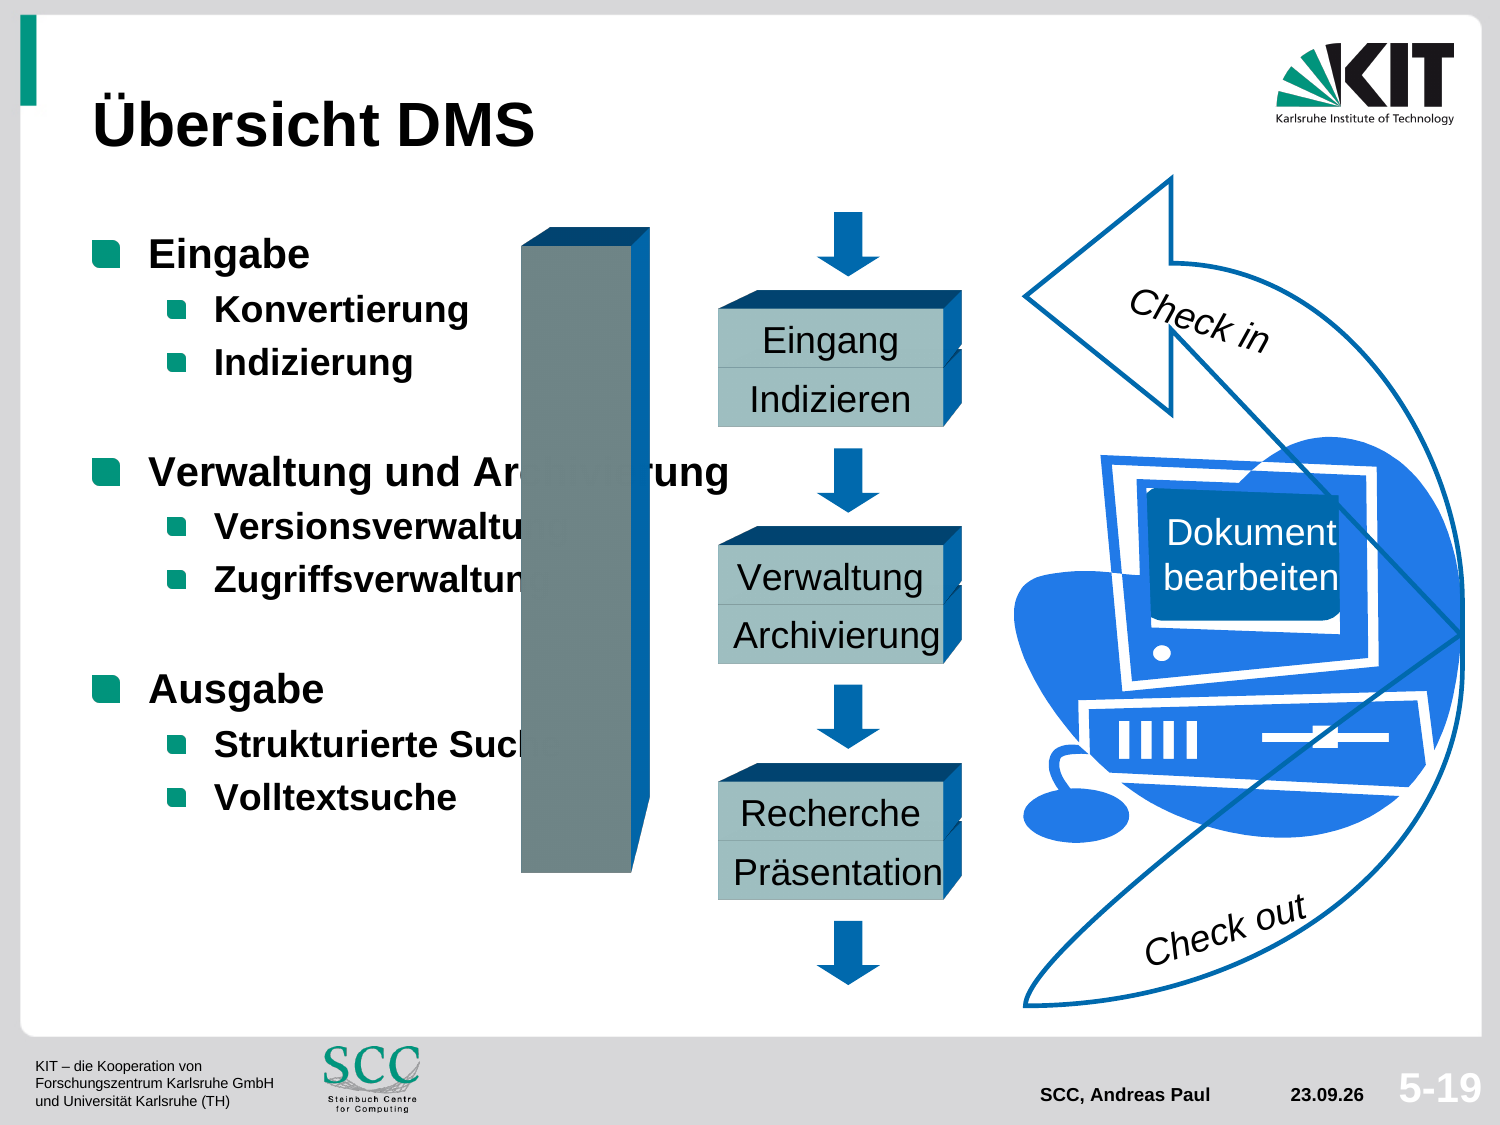

# Übersicht DMS
Eingabe
Konvertierung
Indizierung
Verwaltung und Archivierung
Versionsverwaltung
Zugriffsverwaltung
Ausgabe
Strukturierte Suche
Volltextsuche
Check in
Eingang
Indizieren
Dokument
bearbeiten
Verwaltung
Archivierung
5
Recherche
Präsentation
Check out
SCC, Andreas Paul